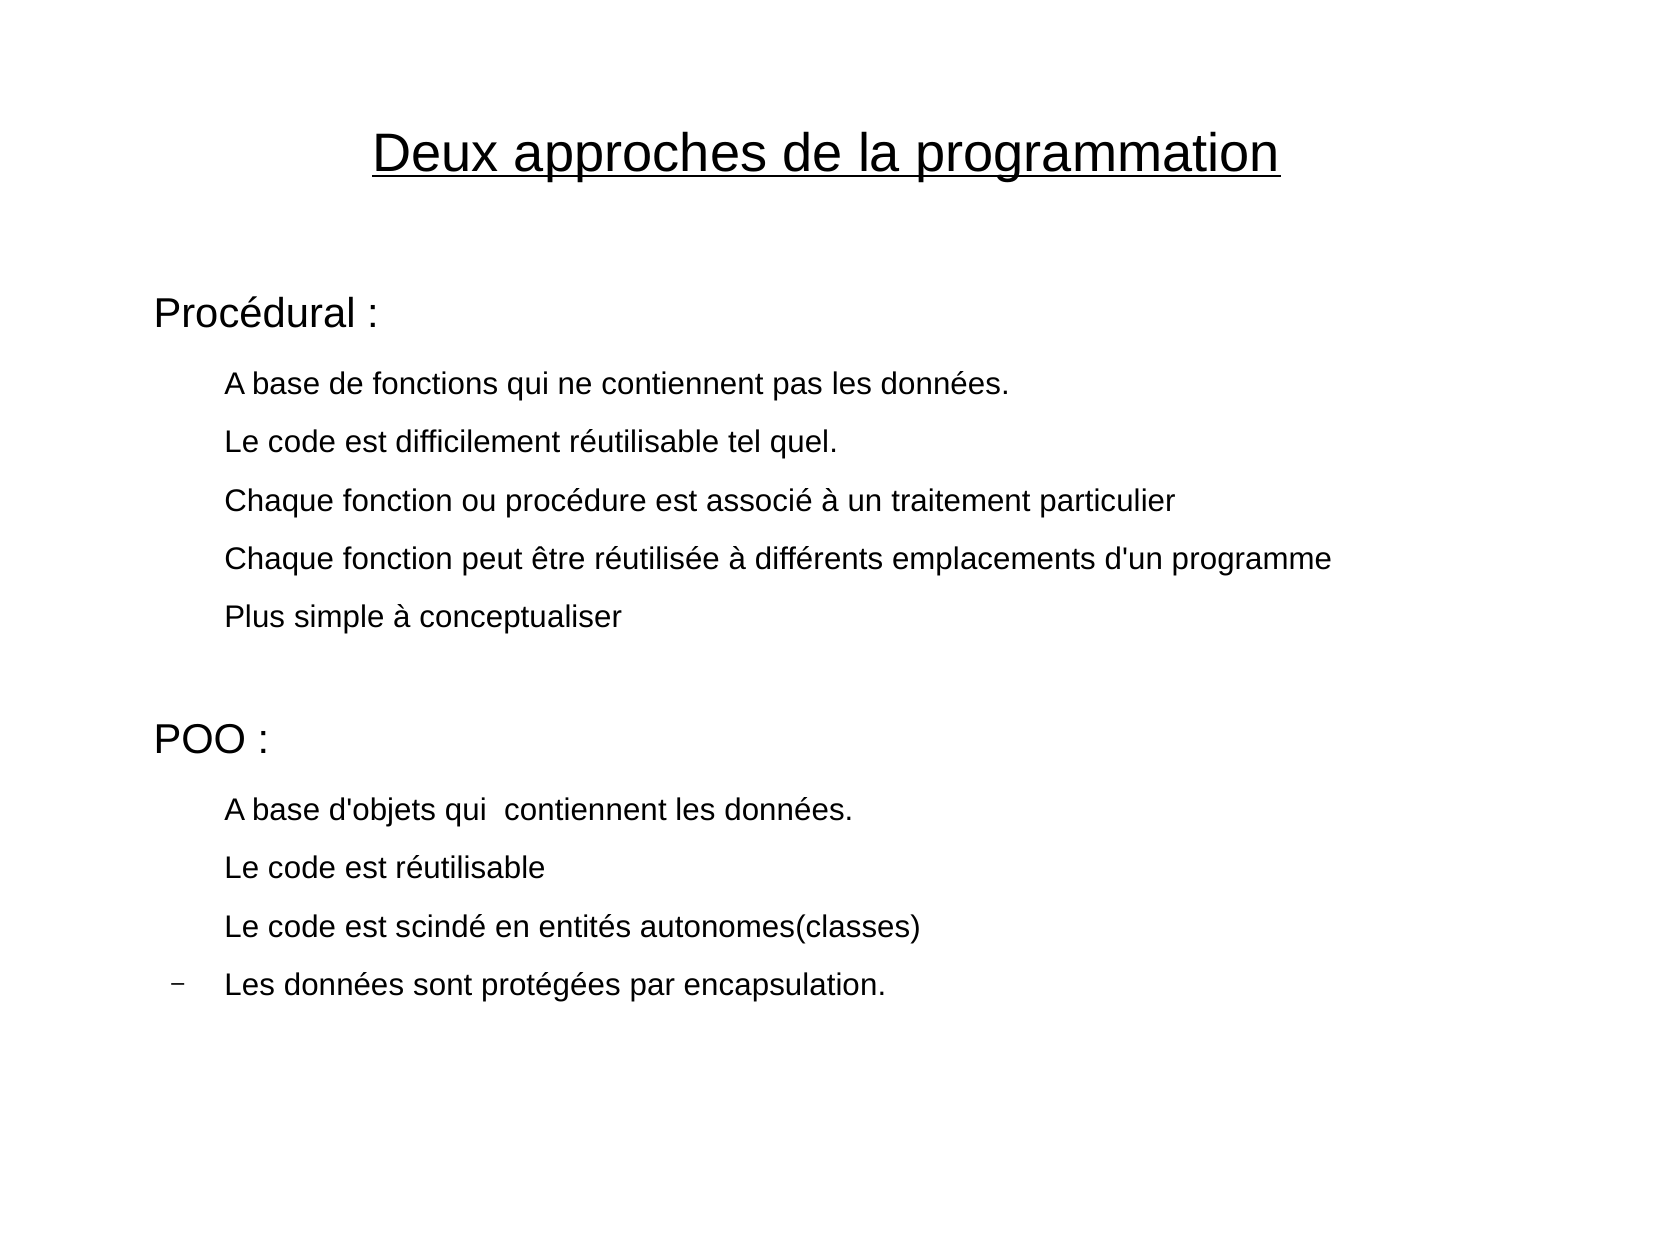

# Deux approches de la programmation
Procédural :
A base de fonctions qui ne contiennent pas les données.
Le code est difficilement réutilisable tel quel.
Chaque fonction ou procédure est associé à un traitement particulier
Chaque fonction peut être réutilisée à différents emplacements d'un programme
Plus simple à conceptualiser
POO :
A base d'objets qui contiennent les données.
Le code est réutilisable
Le code est scindé en entités autonomes(classes)
Les données sont protégées par encapsulation.